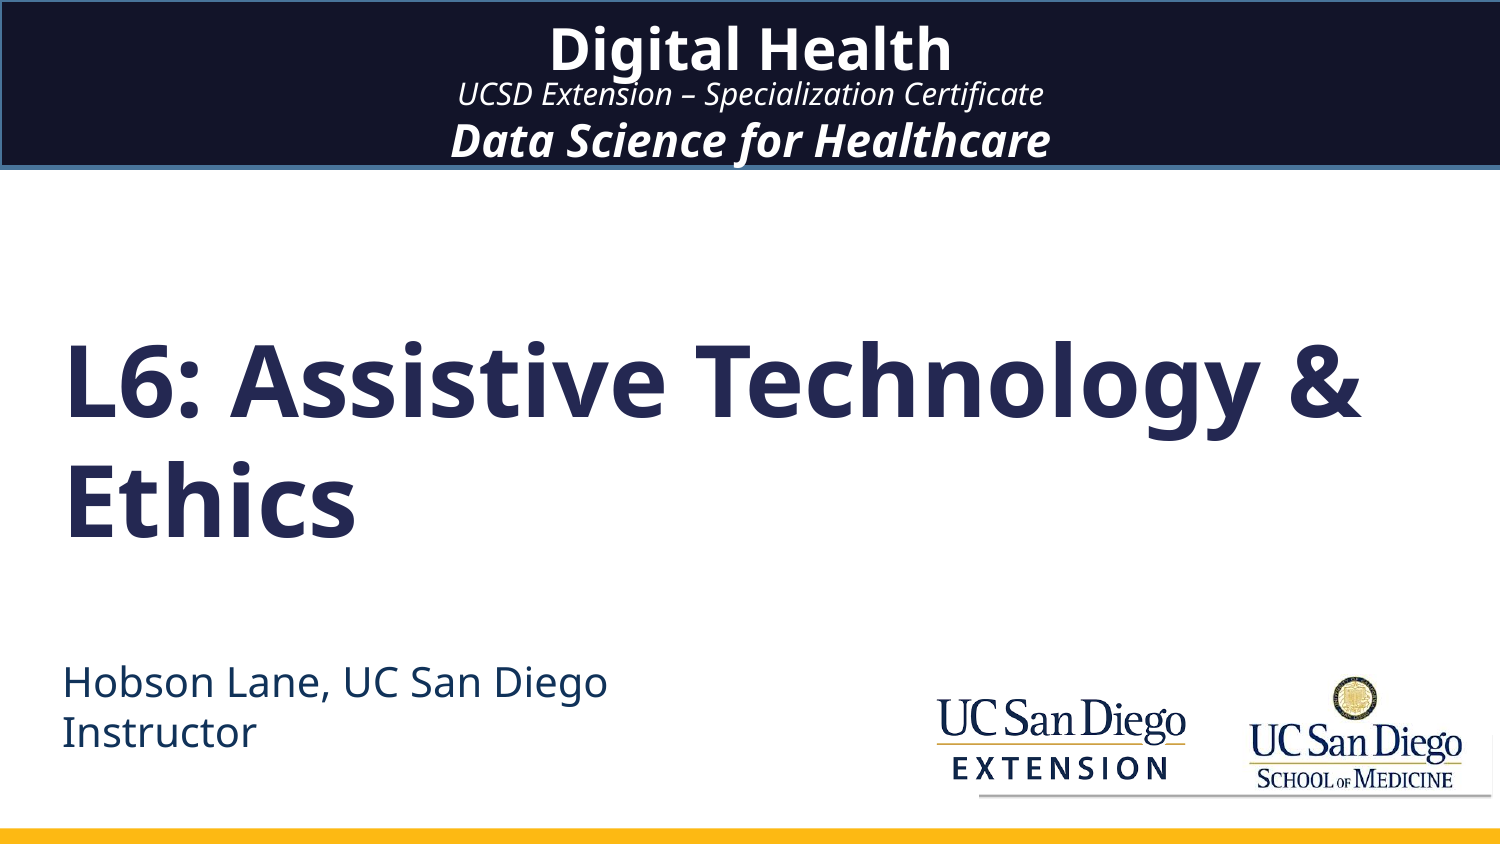

Digital Health
UCSD Extension – Specialization Certificate
Data Science for Healthcare
# L6: Assistive Technology & Ethics
Hobson Lane, UC San Diego
Instructor